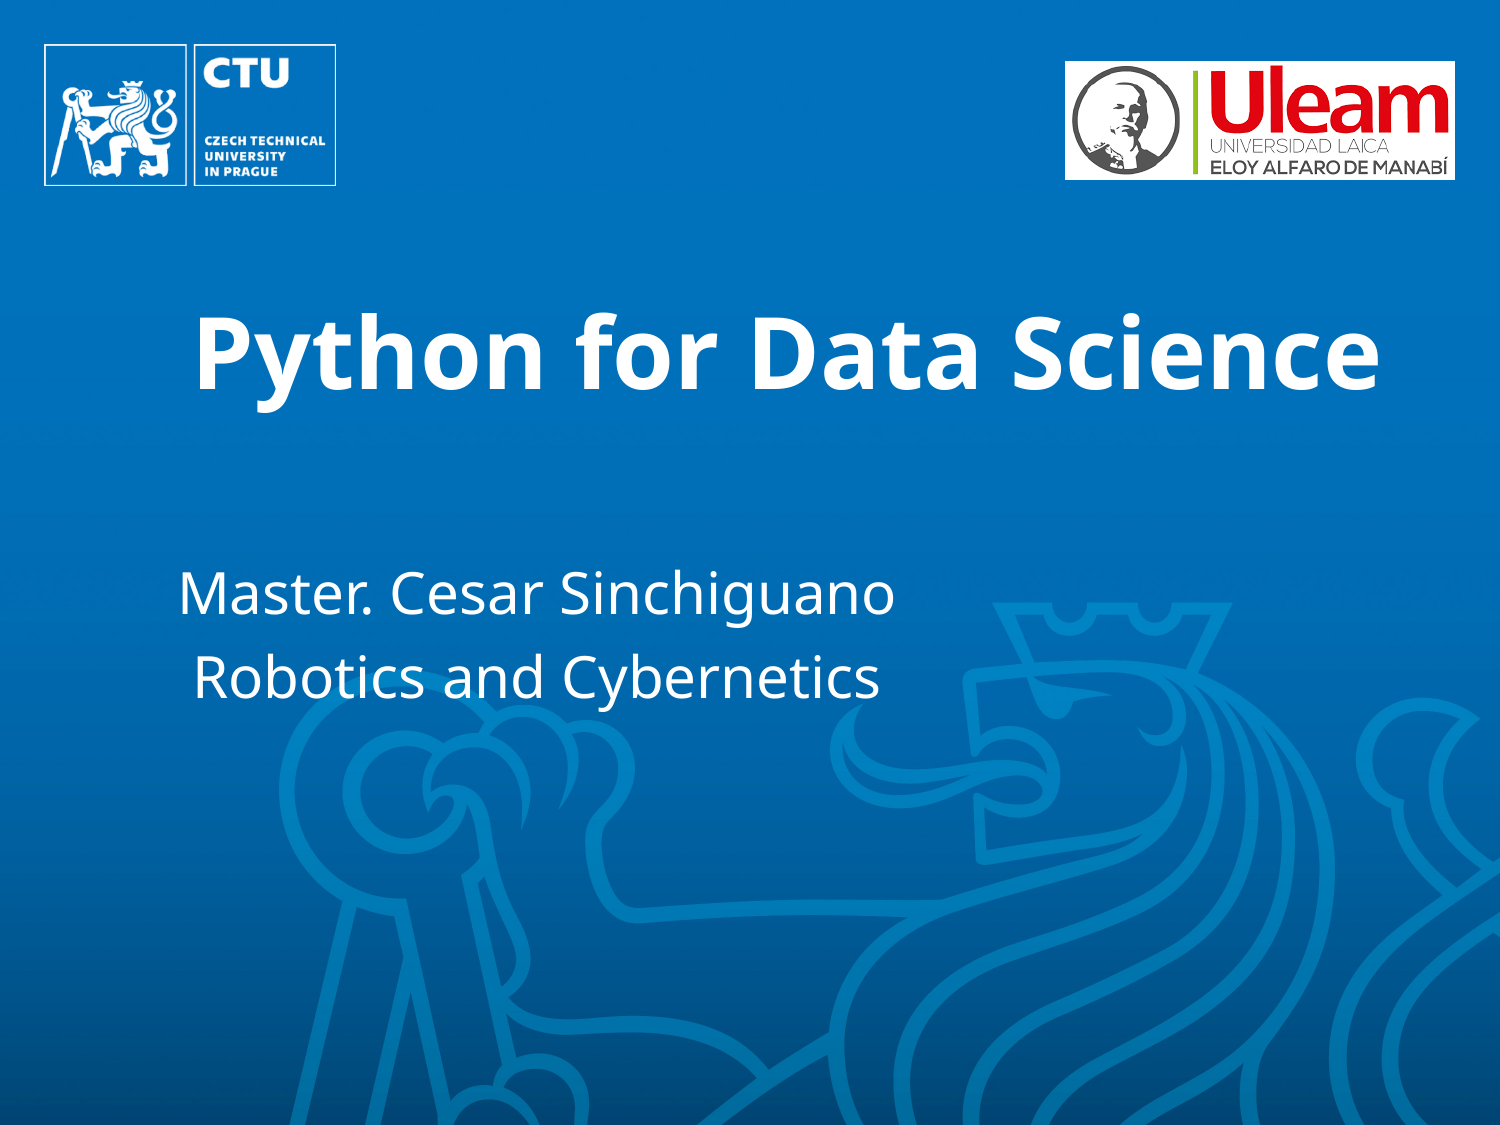

# Python for Data Science
Master. Cesar Sinchiguano
Robotics and Cybernetics